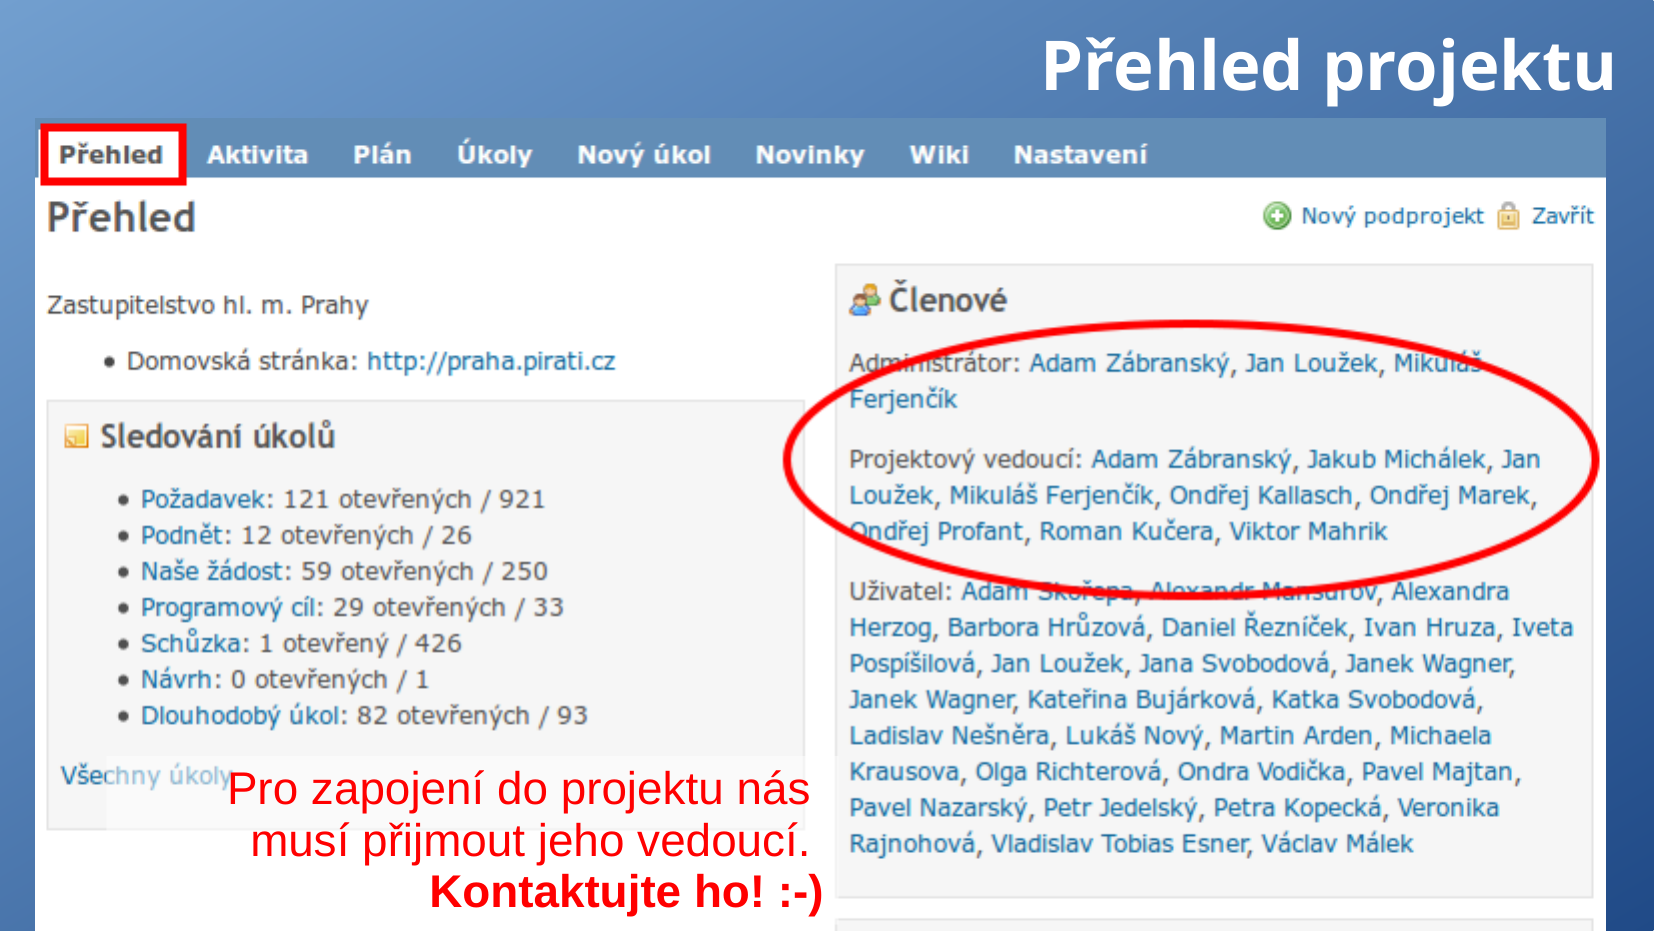

Přehled projektu
#
Pro zapojení do projektu nás
musí přijmout jeho vedoucí.
Kontaktujte ho! :-)